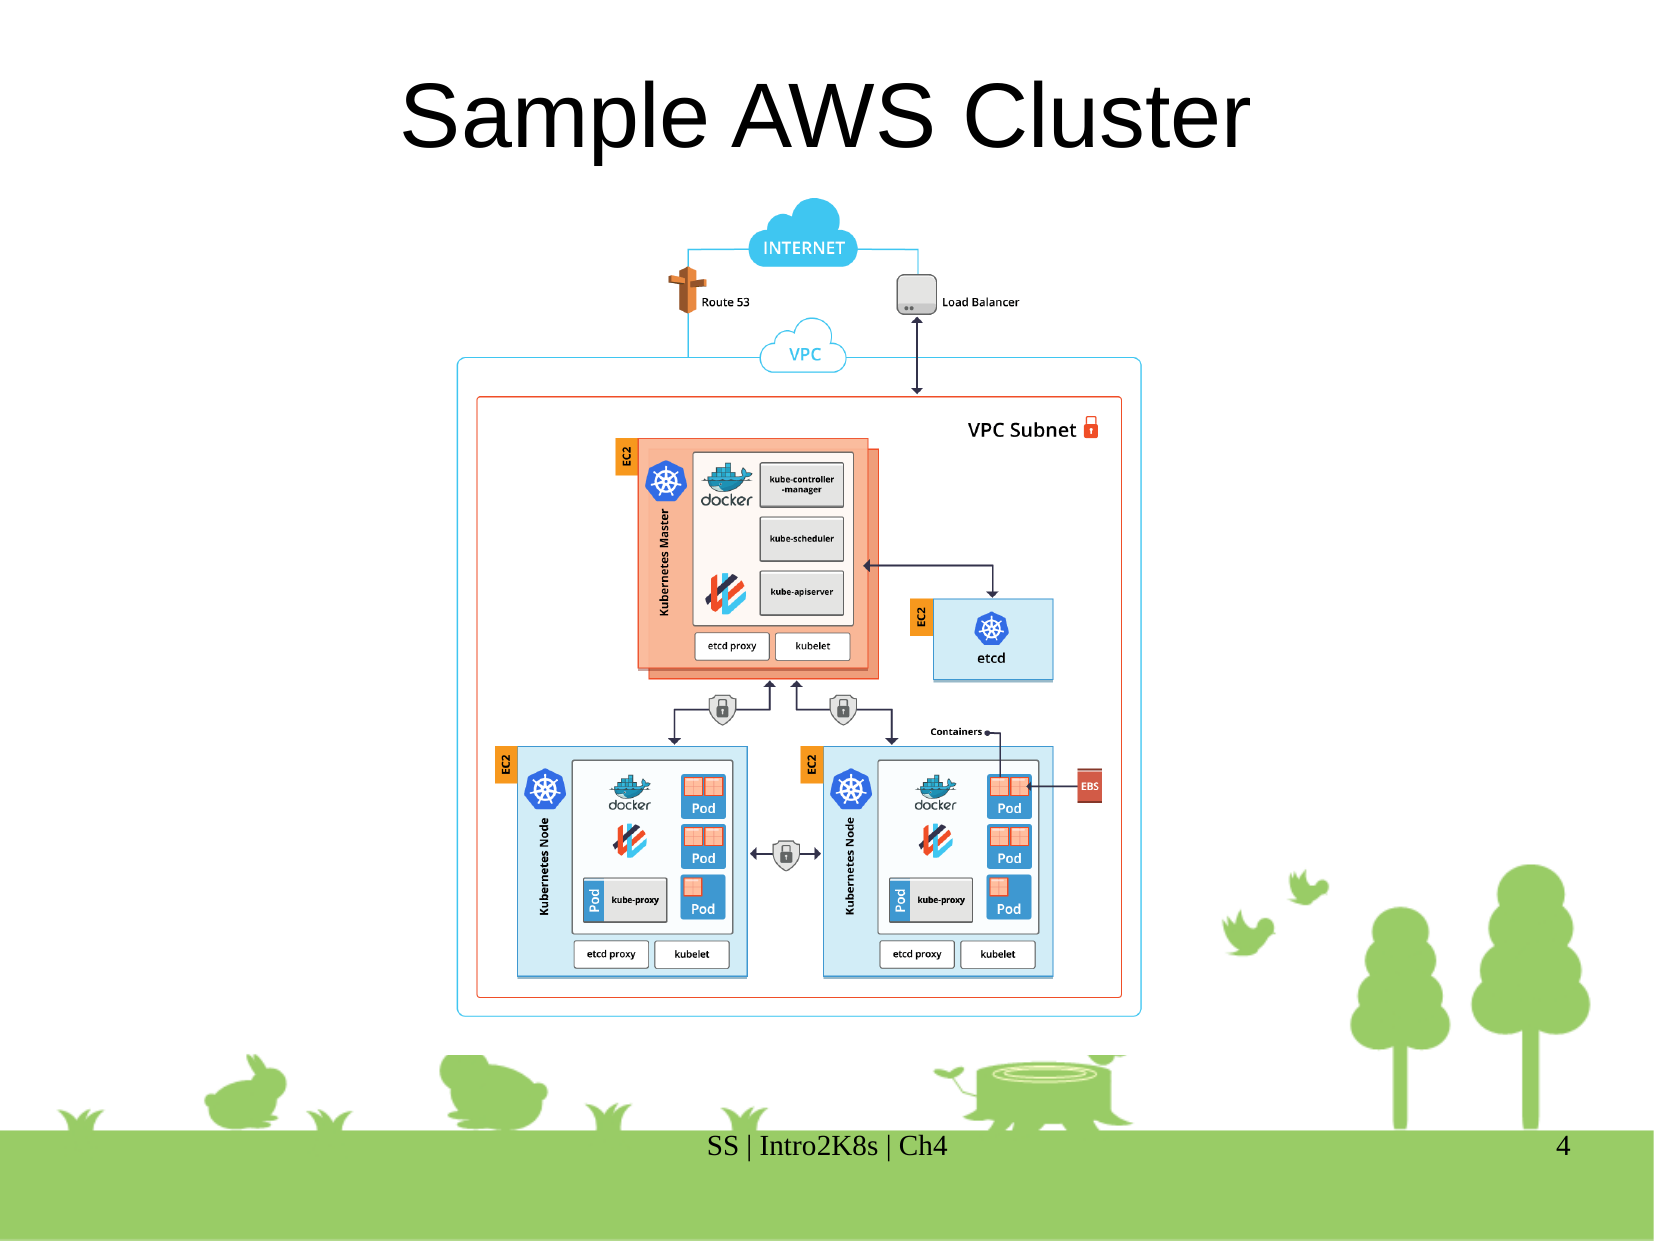

# Sample AWS Cluster
SS | Intro2K8s | Ch4
4